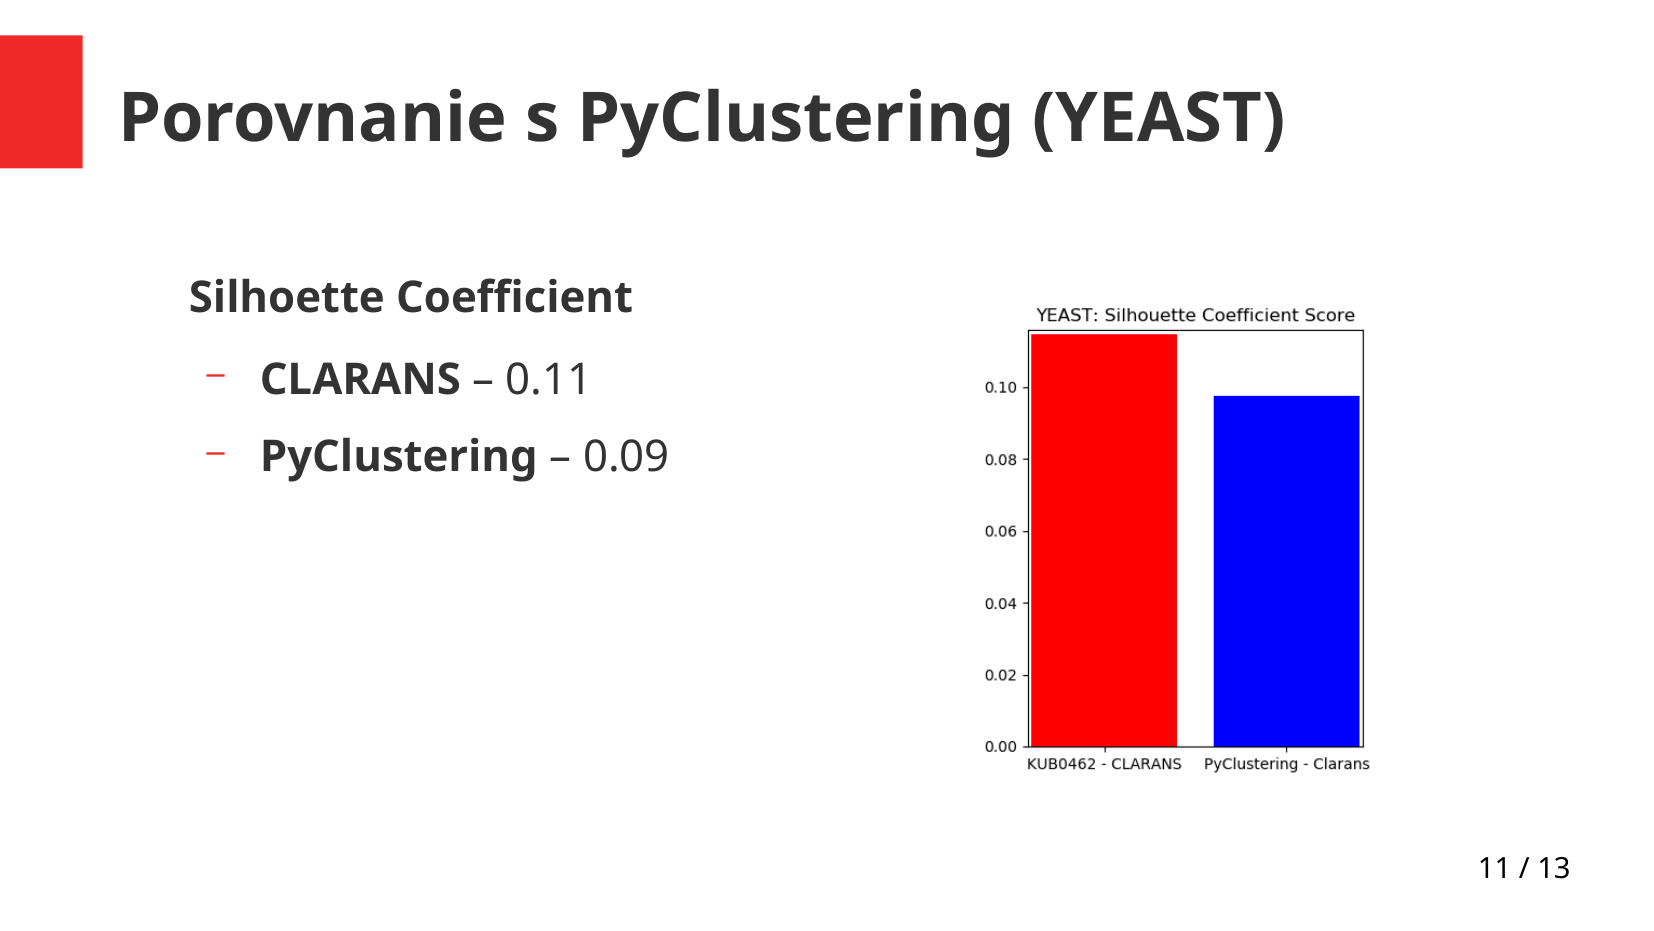

# Porovnanie s PyClustering (YEAST)
Silhoette Coefficient
CLARANS – 0.11
PyClustering – 0.09
11